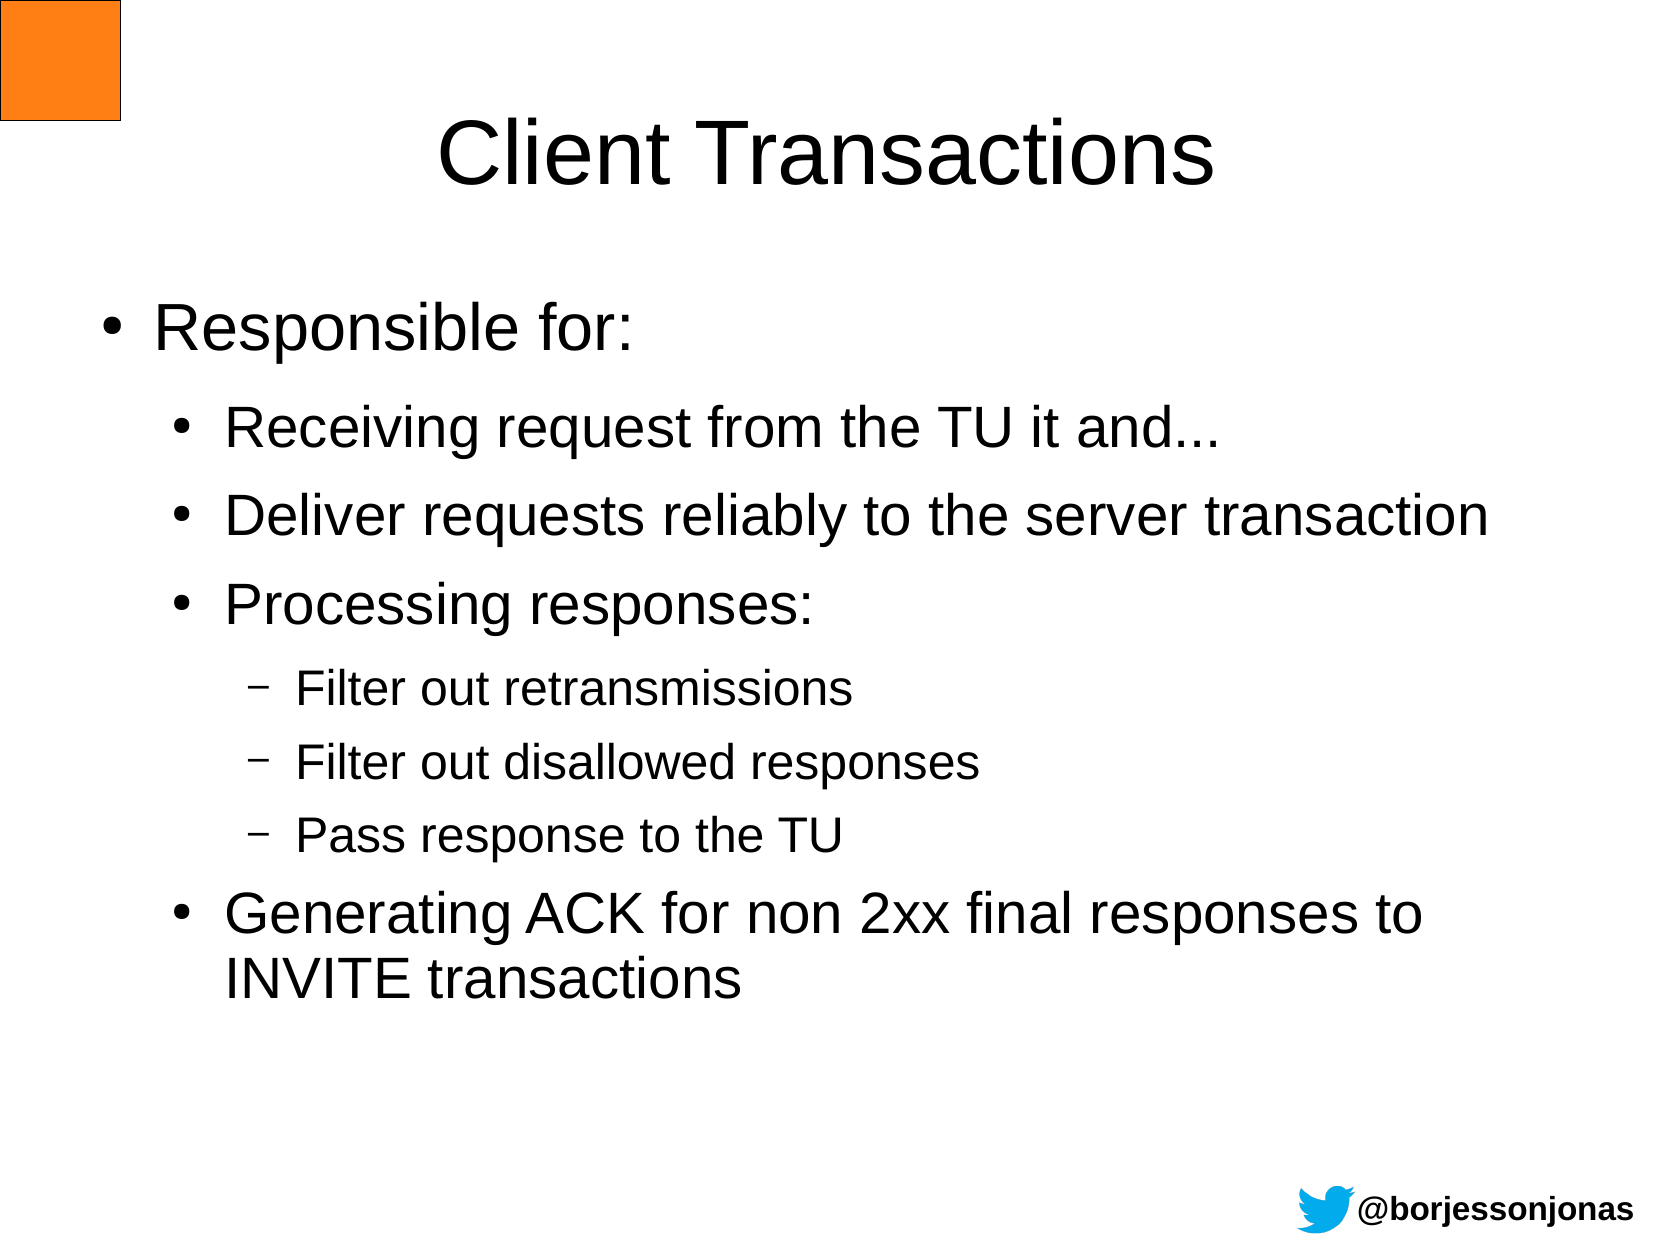

# Client Transactions
Responsible for:
Receiving request from the TU it and...
Deliver requests reliably to the server transaction
Processing responses:
Filter out retransmissions
Filter out disallowed responses
Pass response to the TU
Generating ACK for non 2xx final responses to INVITE transactions